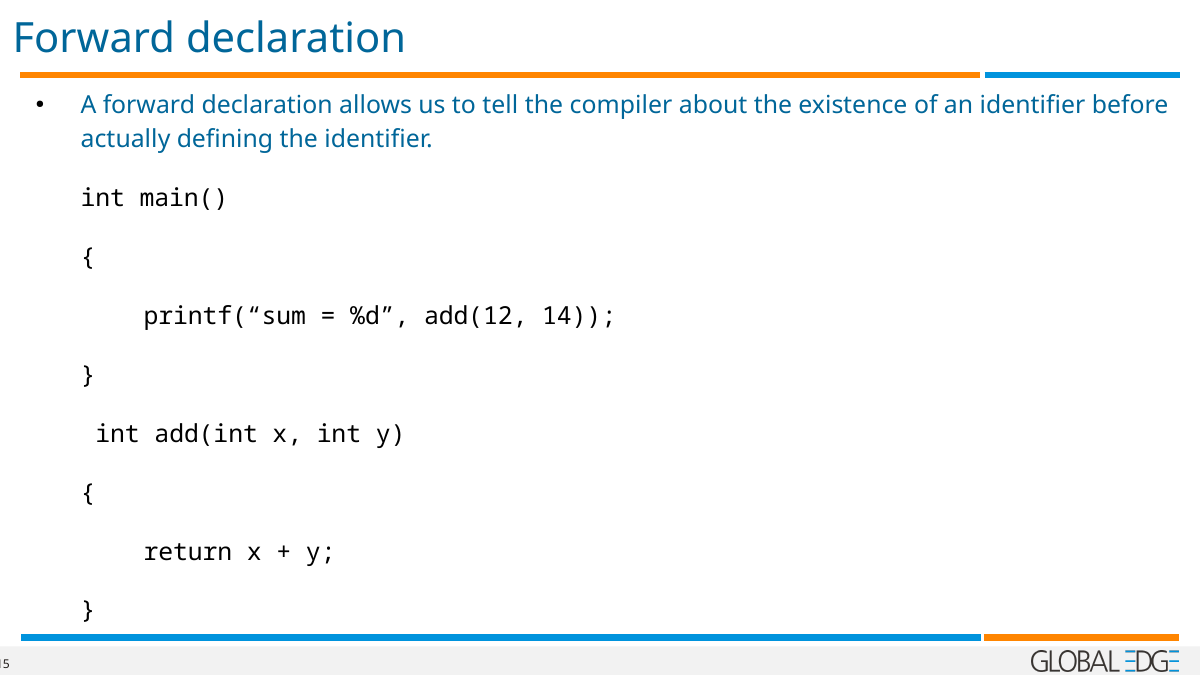

# Forward declaration
A forward declaration allows us to tell the compiler about the existence of an identifier before actually defining the identifier.
int main()
{
 	printf(“sum = %d”, add(12, 14));
}
 int add(int x, int y)
{
 	return x + y;
}